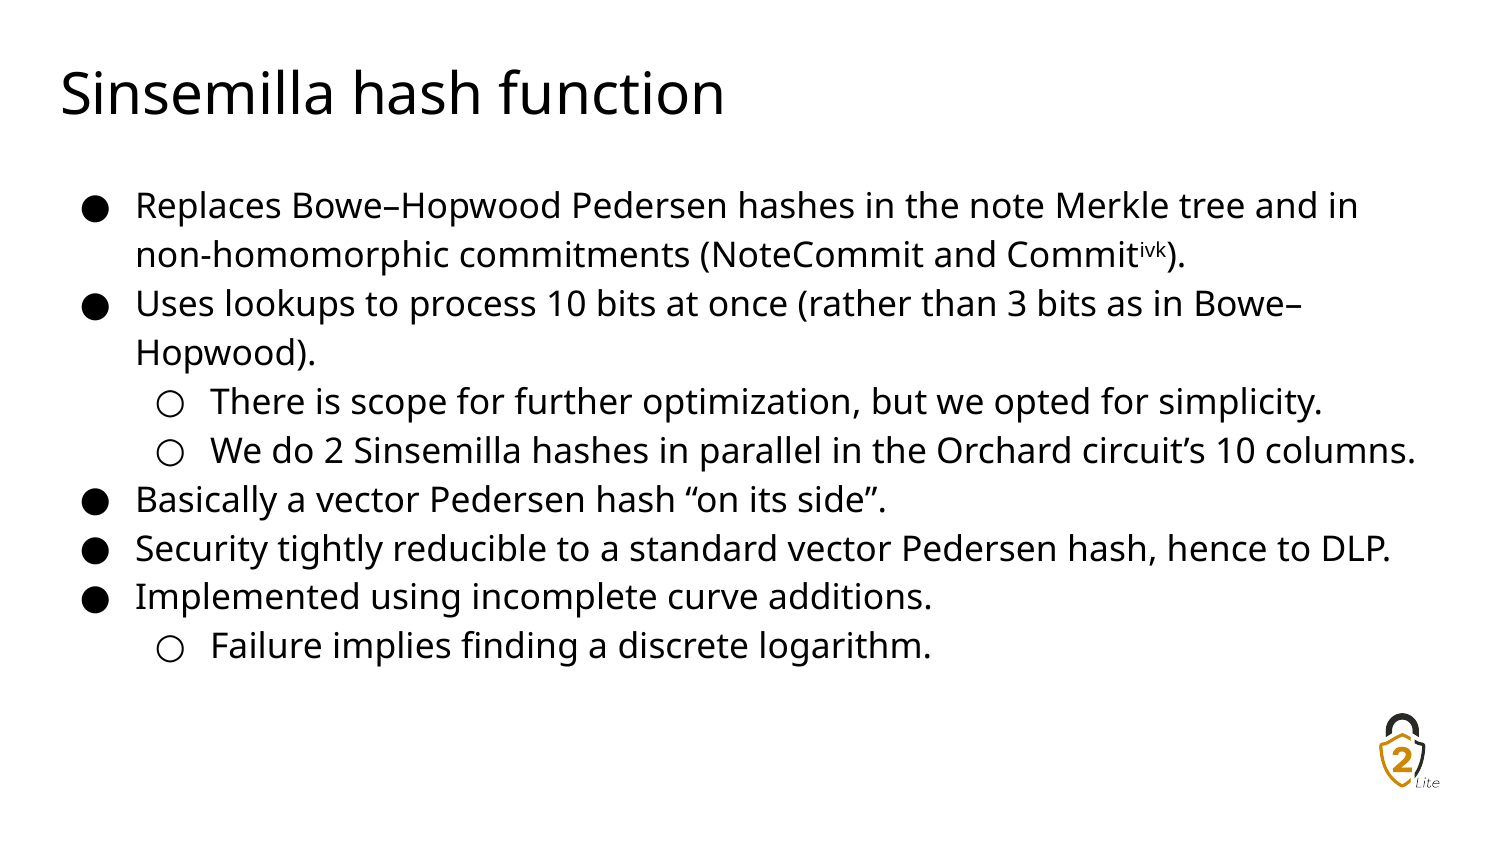

# Sinsemilla hash function
Replaces Bowe–Hopwood Pedersen hashes in the note Merkle tree and in non-homomorphic commitments (NoteCommit and Commitivk).
Uses lookups to process 10 bits at once (rather than 3 bits as in Bowe–Hopwood).
There is scope for further optimization, but we opted for simplicity.
We do 2 Sinsemilla hashes in parallel in the Orchard circuit’s 10 columns.
Basically a vector Pedersen hash “on its side”.
Security tightly reducible to a standard vector Pedersen hash, hence to DLP.
Implemented using incomplete curve additions.
Failure implies finding a discrete logarithm.